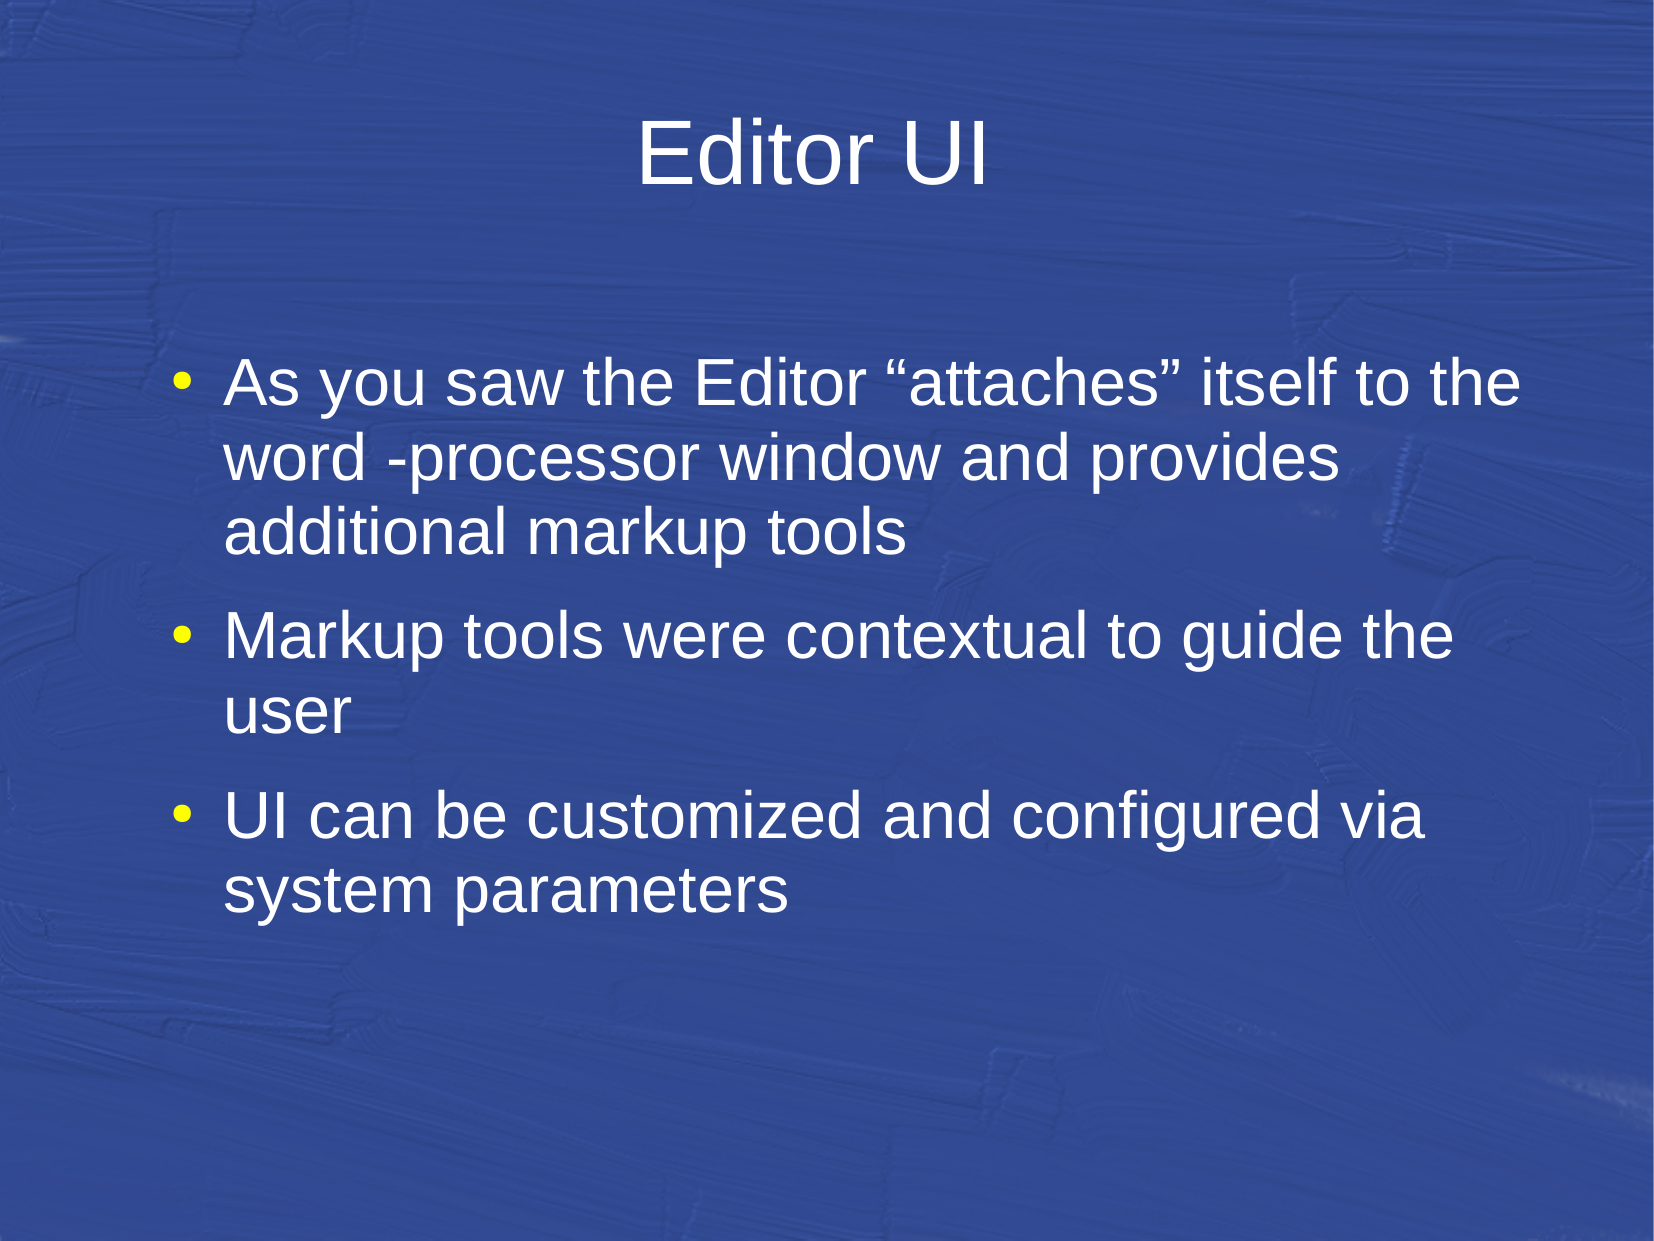

# Editor UI
As you saw the Editor “attaches” itself to the word -processor window and provides additional markup tools
Markup tools were contextual to guide the user
UI can be customized and configured via system parameters